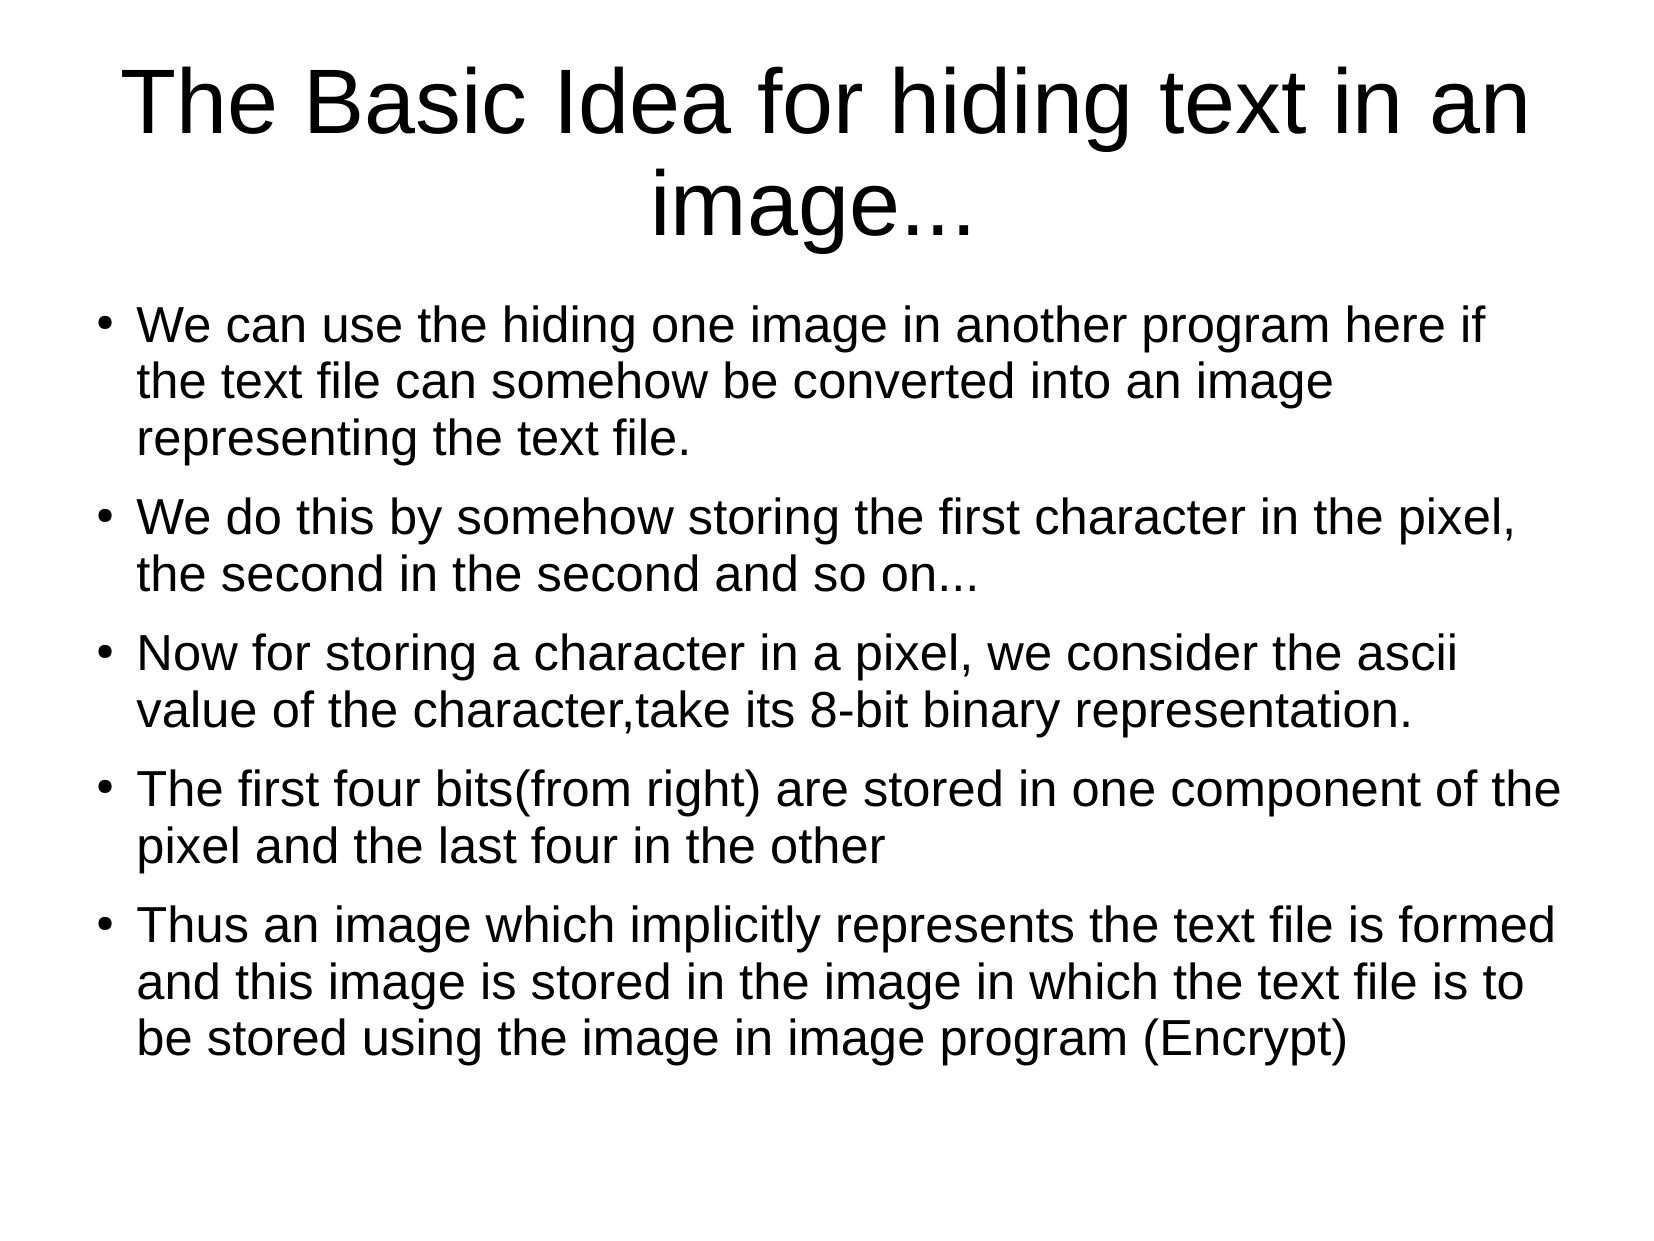

# The Basic Idea for hiding text in an image...
We can use the hiding one image in another program here if the text file can somehow be converted into an image representing the text file.
We do this by somehow storing the first character in the pixel, the second in the second and so on...
Now for storing a character in a pixel, we consider the ascii value of the character,take its 8-bit binary representation.
The first four bits(from right) are stored in one component of the pixel and the last four in the other
Thus an image which implicitly represents the text file is formed and this image is stored in the image in which the text file is to be stored using the image in image program (Encrypt)